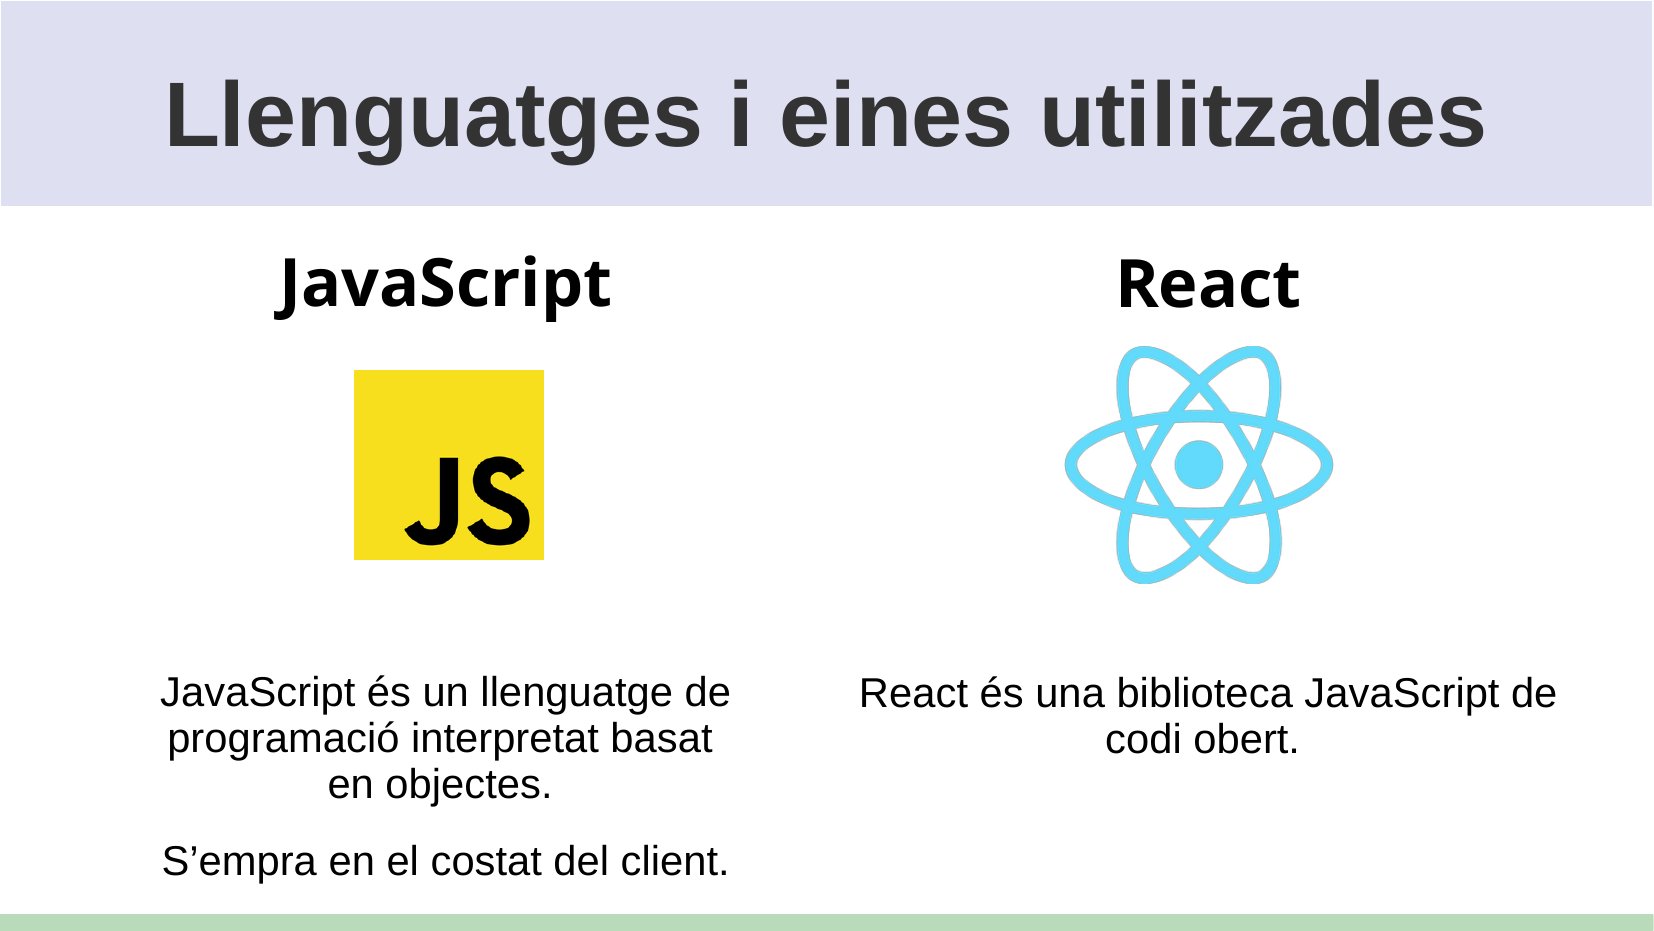

# Llenguatges i eines utilitzades
JavaScript
JavaScript és un llenguatge de programació interpretat basat
en objectes.
S’empra en el costat del client.
React
React és una biblioteca JavaScript de codi obert.